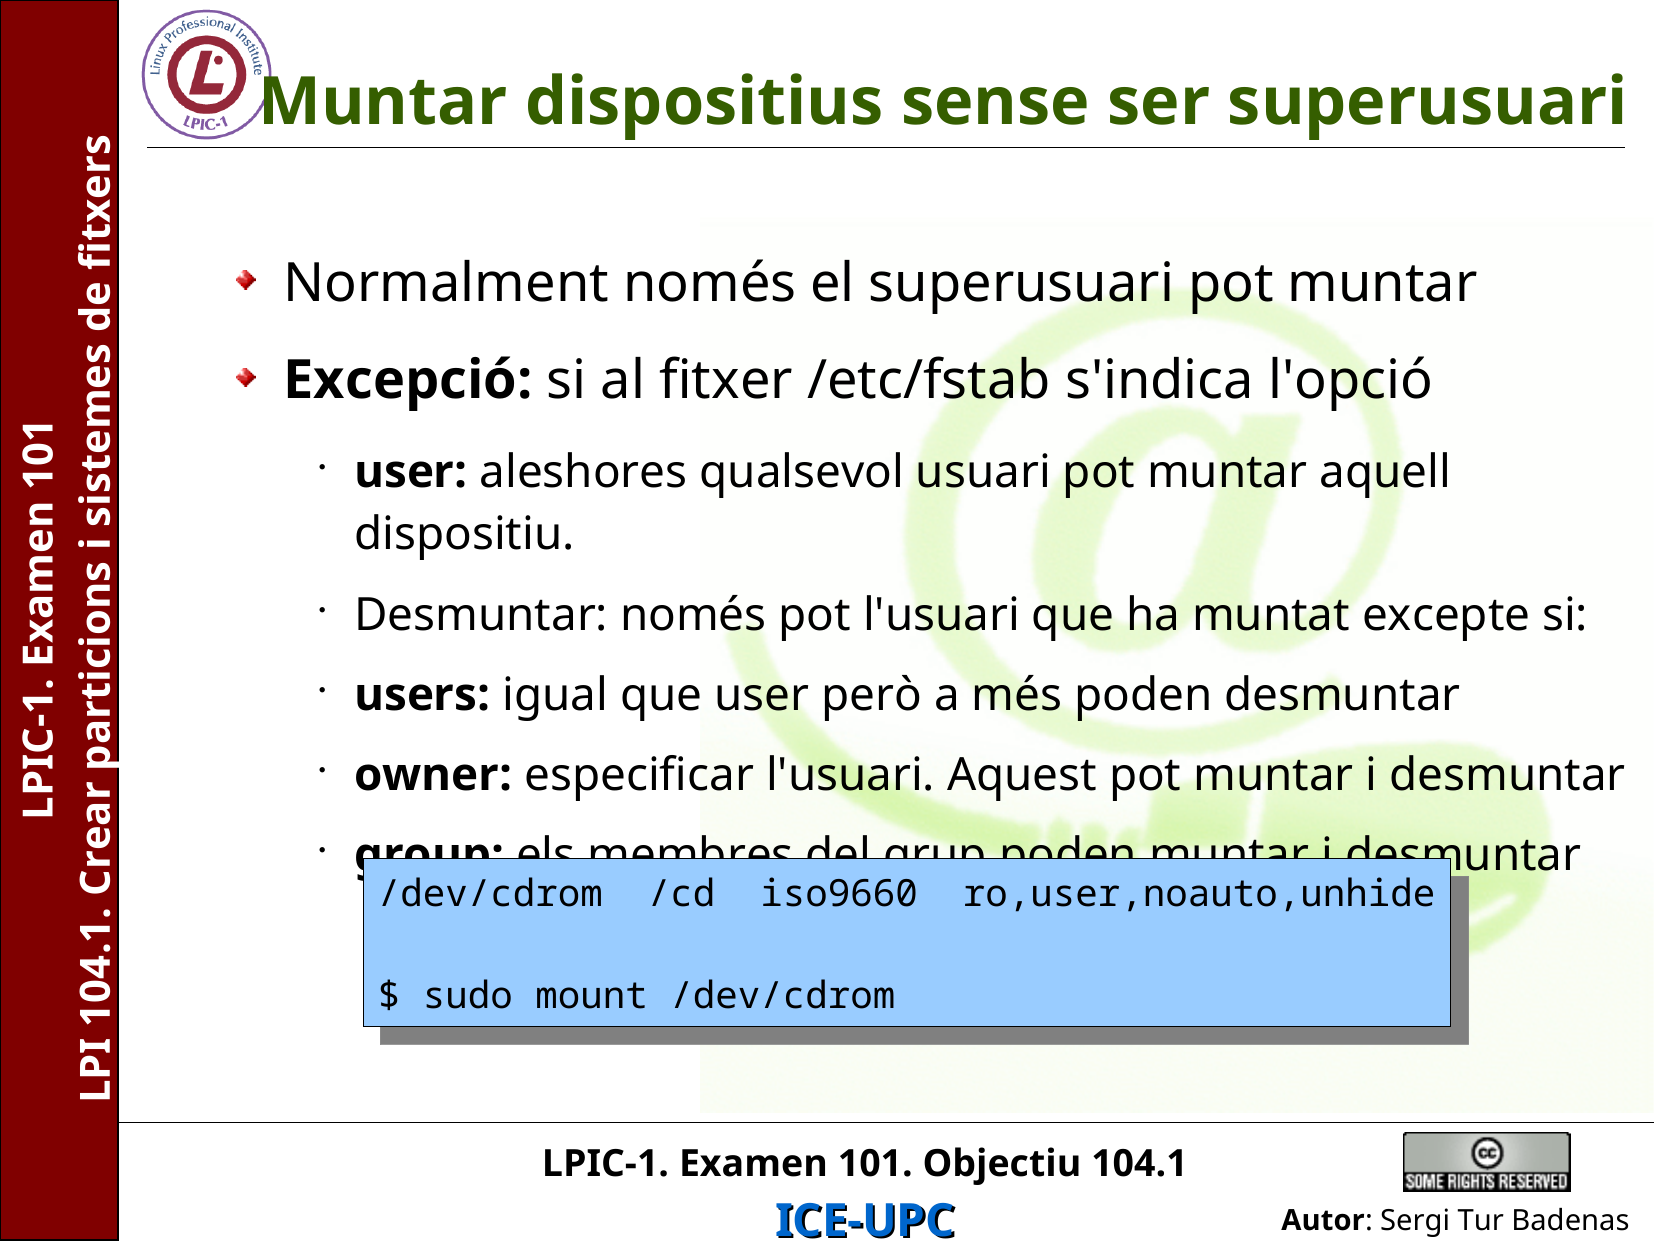

# Muntar dispositius sense ser superusuari
Normalment només el superusuari pot muntar
Excepció: si al fitxer /etc/fstab s'indica l'opció
user: aleshores qualsevol usuari pot muntar aquell dispositiu.
Desmuntar: només pot l'usuari que ha muntat excepte si:
users: igual que user però a més poden desmuntar
owner: especificar l'usuari. Aquest pot muntar i desmuntar
group: els membres del grup poden muntar i desmuntar
/dev/cdrom /cd iso9660 ro,user,noauto,unhide
$ sudo mount /dev/cdrom